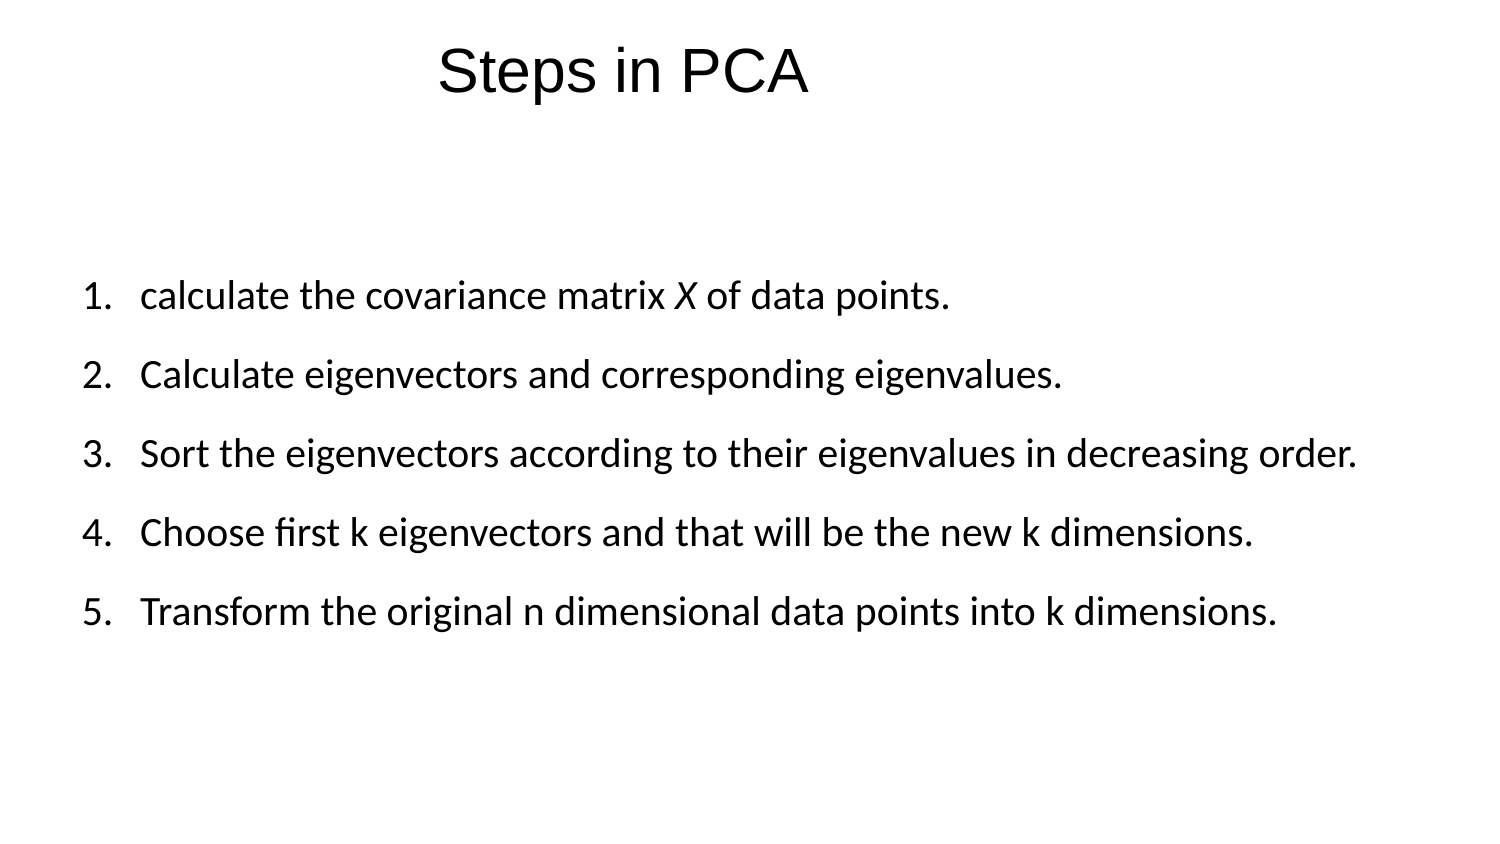

Steps in PCA
calculate the covariance matrix X of data points.
Calculate eigenvectors and corresponding eigenvalues.
Sort the eigenvectors according to their eigenvalues in decreasing order.
Choose first k eigenvectors and that will be the new k dimensions.
Transform the original n dimensional data points into k dimensions.